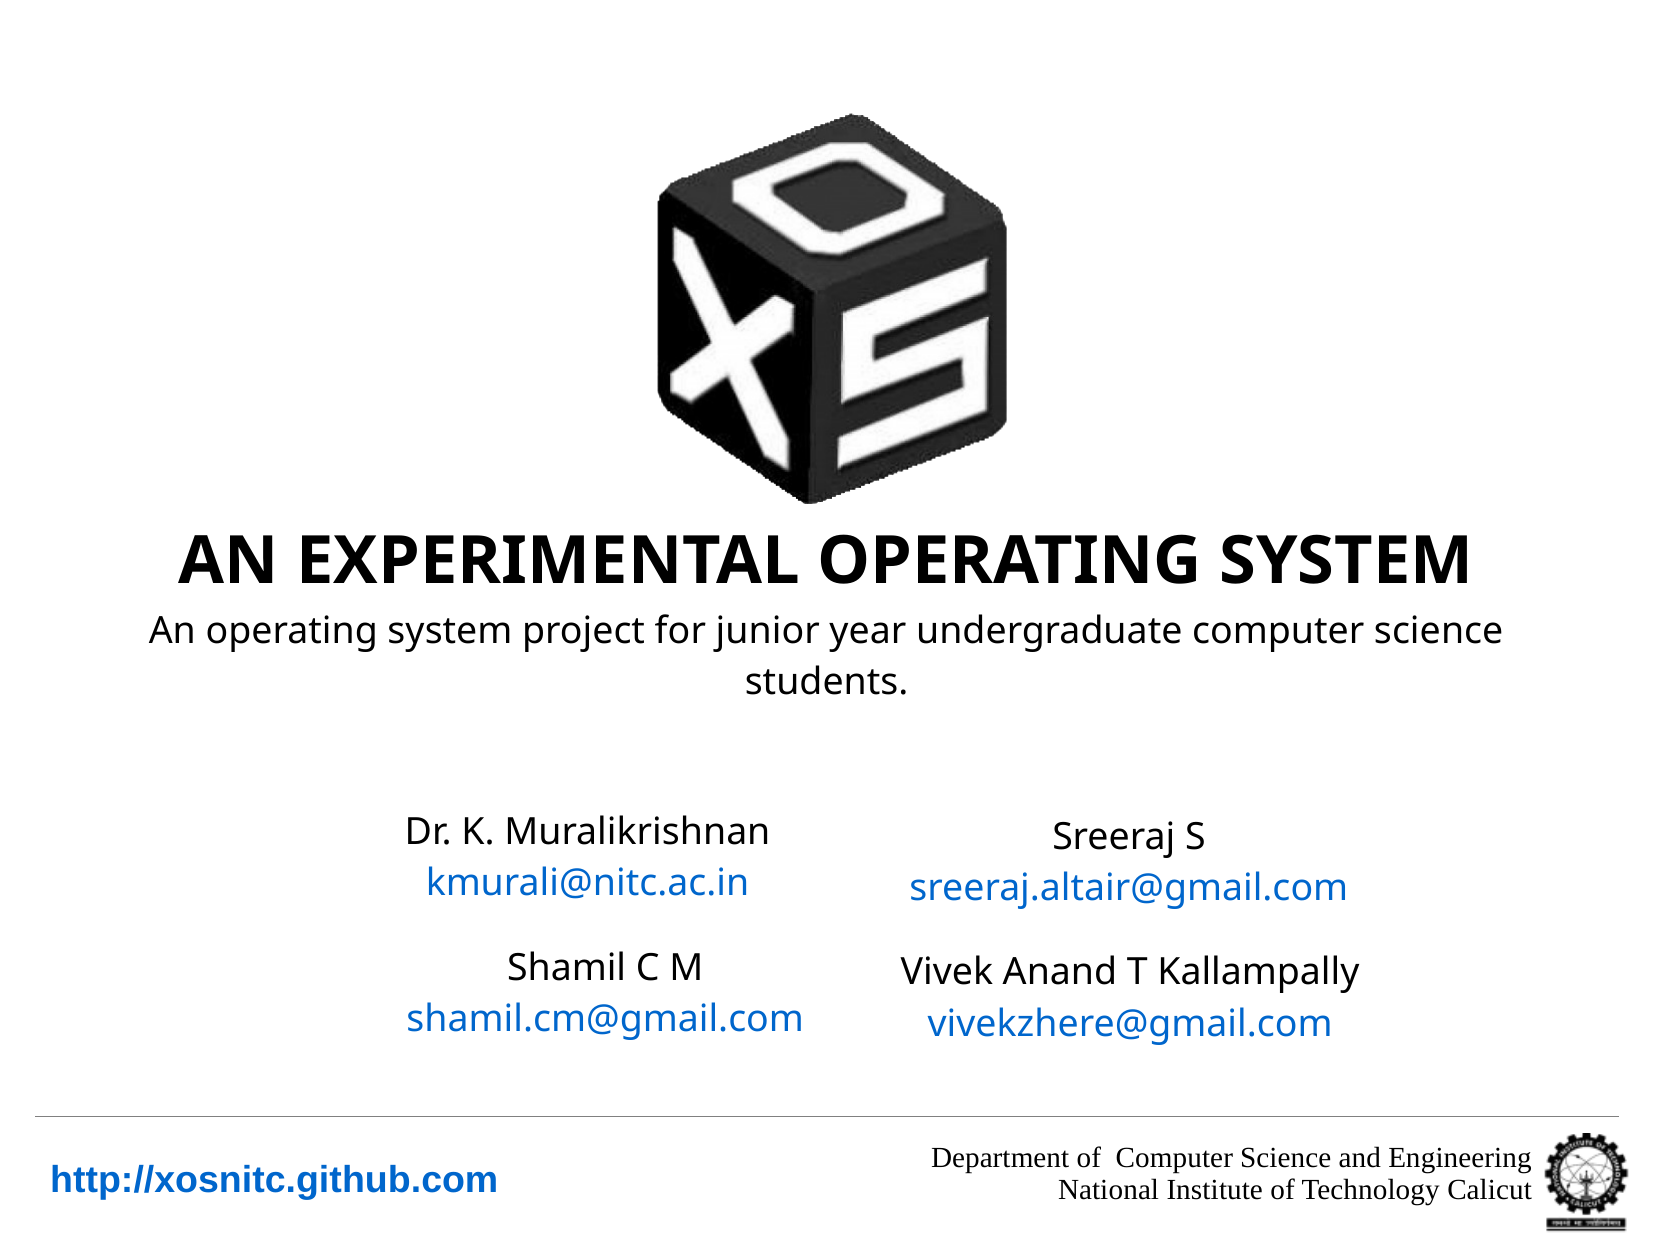

# AN EXPERIMENTAL OPERATING SYSTEM
An operating system project for junior year undergraduate computer science students.
Dr. K. Muralikrishnan
kmurali@nitc.ac.in
Sreeraj S
sreeraj.altair@gmail.com
Shamil C M
shamil.cm@gmail.com
Vivek Anand T Kallampally
vivekzhere@gmail.com